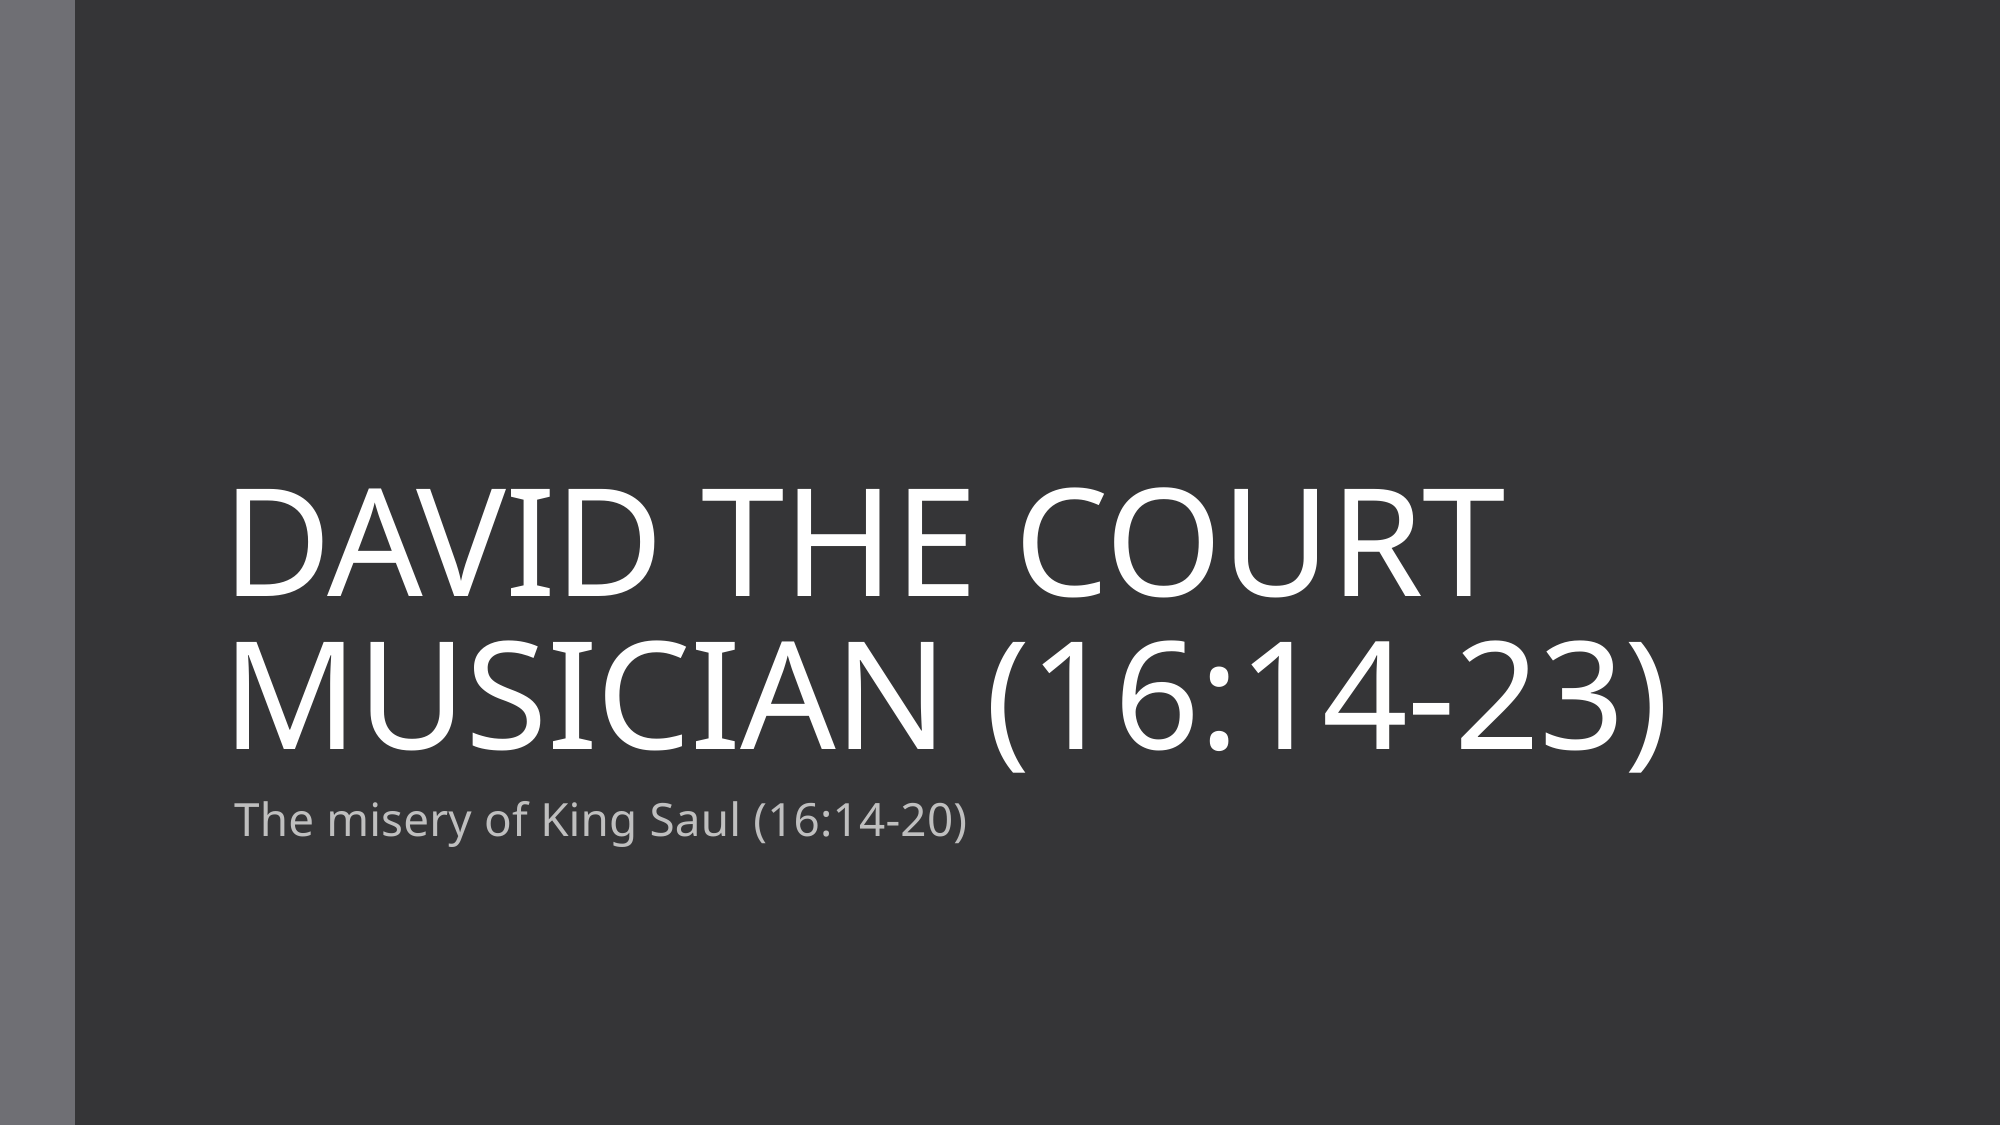

# DAVID THE COURT MUSICIAN (16:14-23)
 The misery of King Saul (16:14-20)